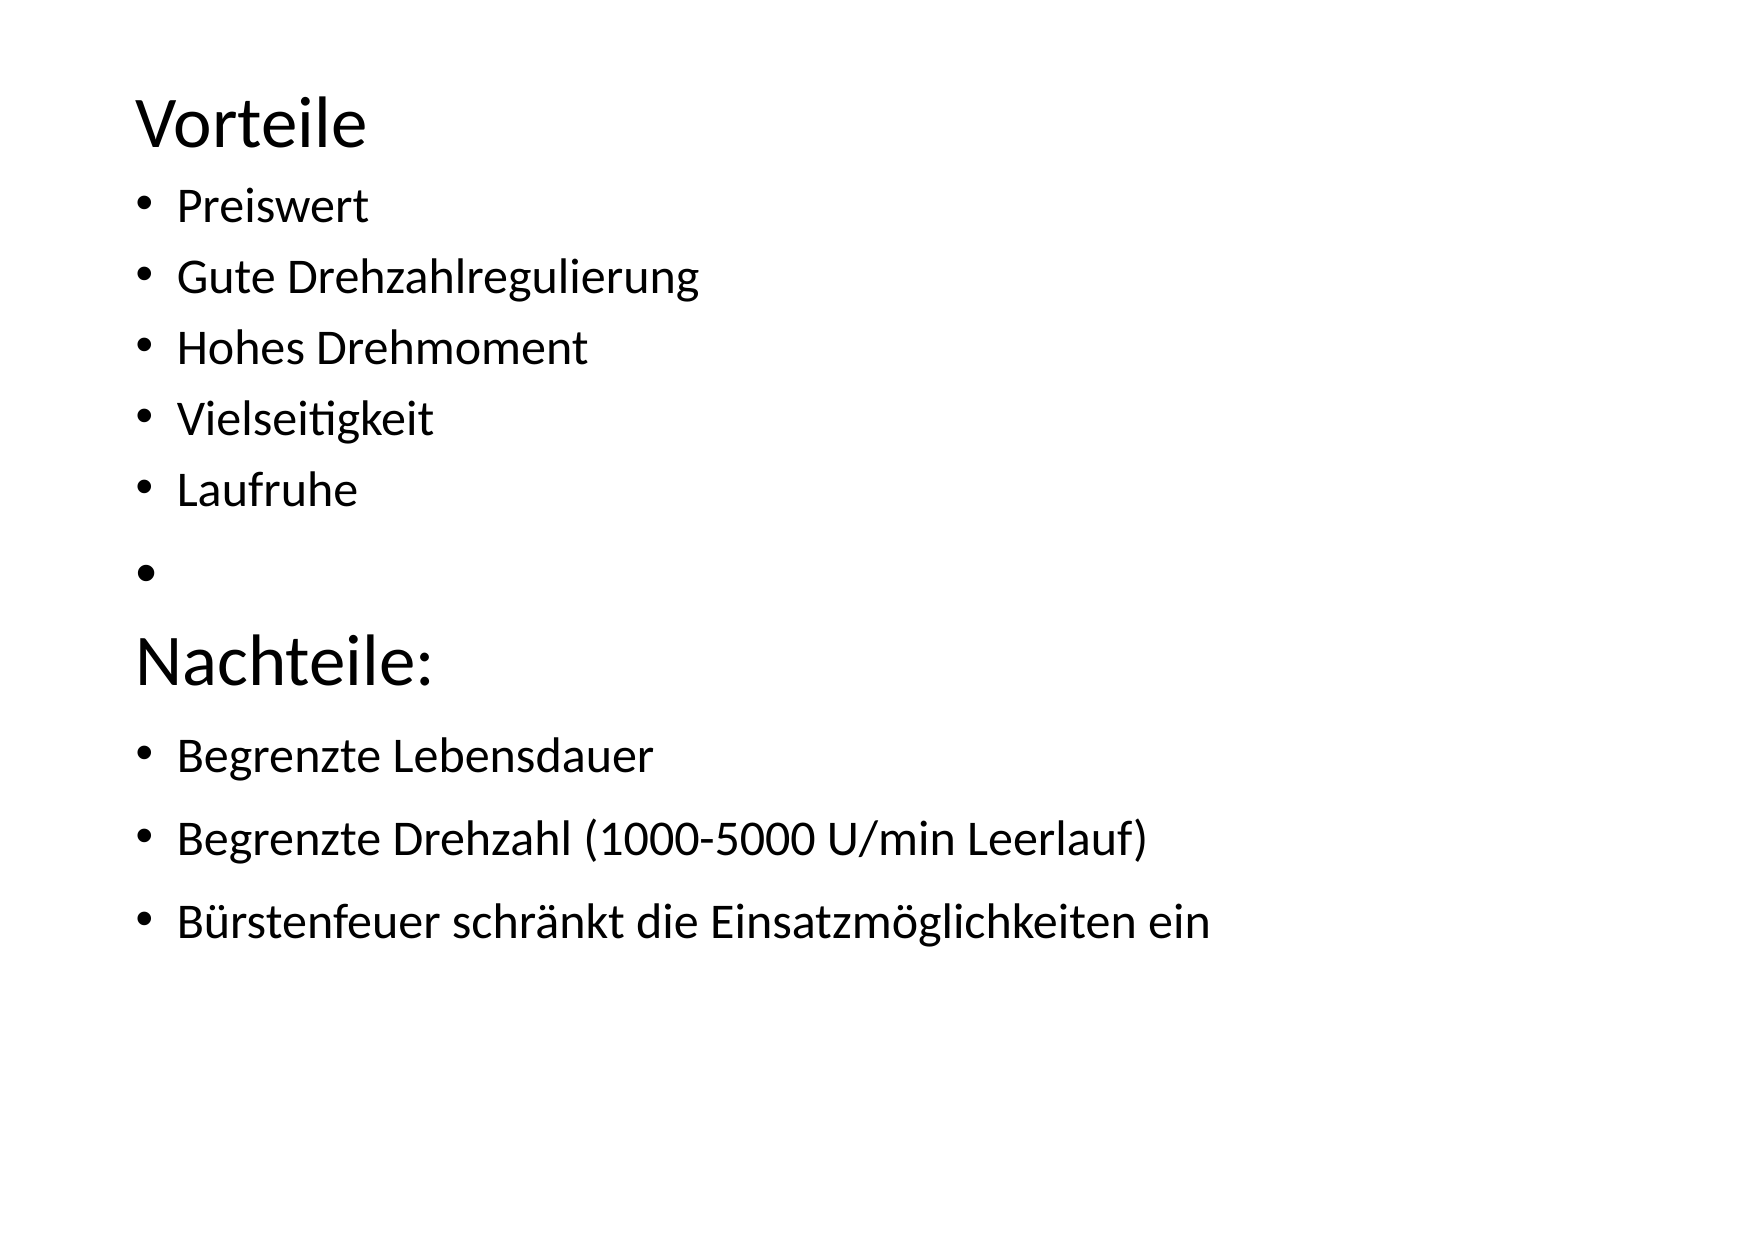

# Vorteile
Preiswert
Gute Drehzahlregulierung
Hohes Drehmoment
Vielseitigkeit
Laufruhe
Nachteile:
Begrenzte Lebensdauer
Begrenzte Drehzahl (1000-5000 U/min Leerlauf)
Bürstenfeuer schränkt die Einsatzmöglichkeiten ein